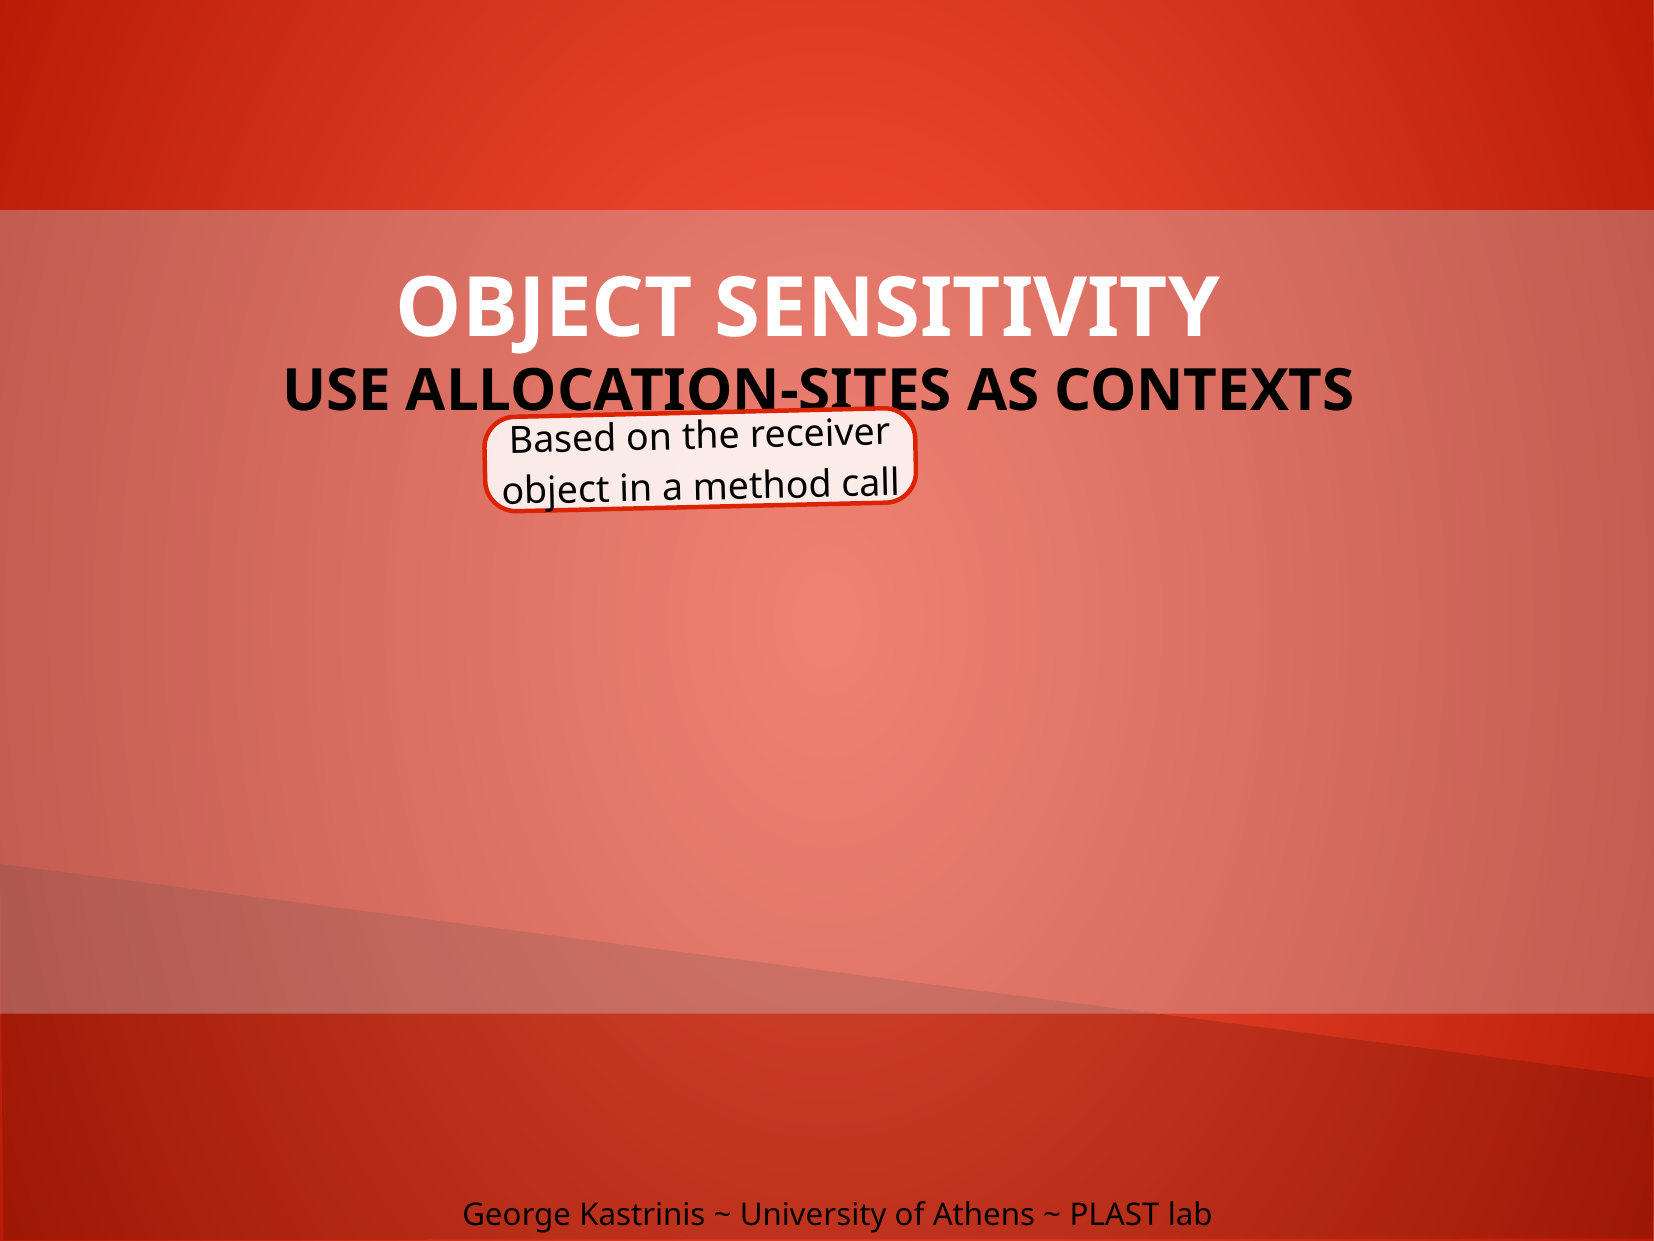

OBJECT SENSITIVITY
USE ALLOCATION-SITES AS CONTEXTS
Based on the receiver
object in a method call
George Kastrinis ~ University of Athens ~ PLAST lab